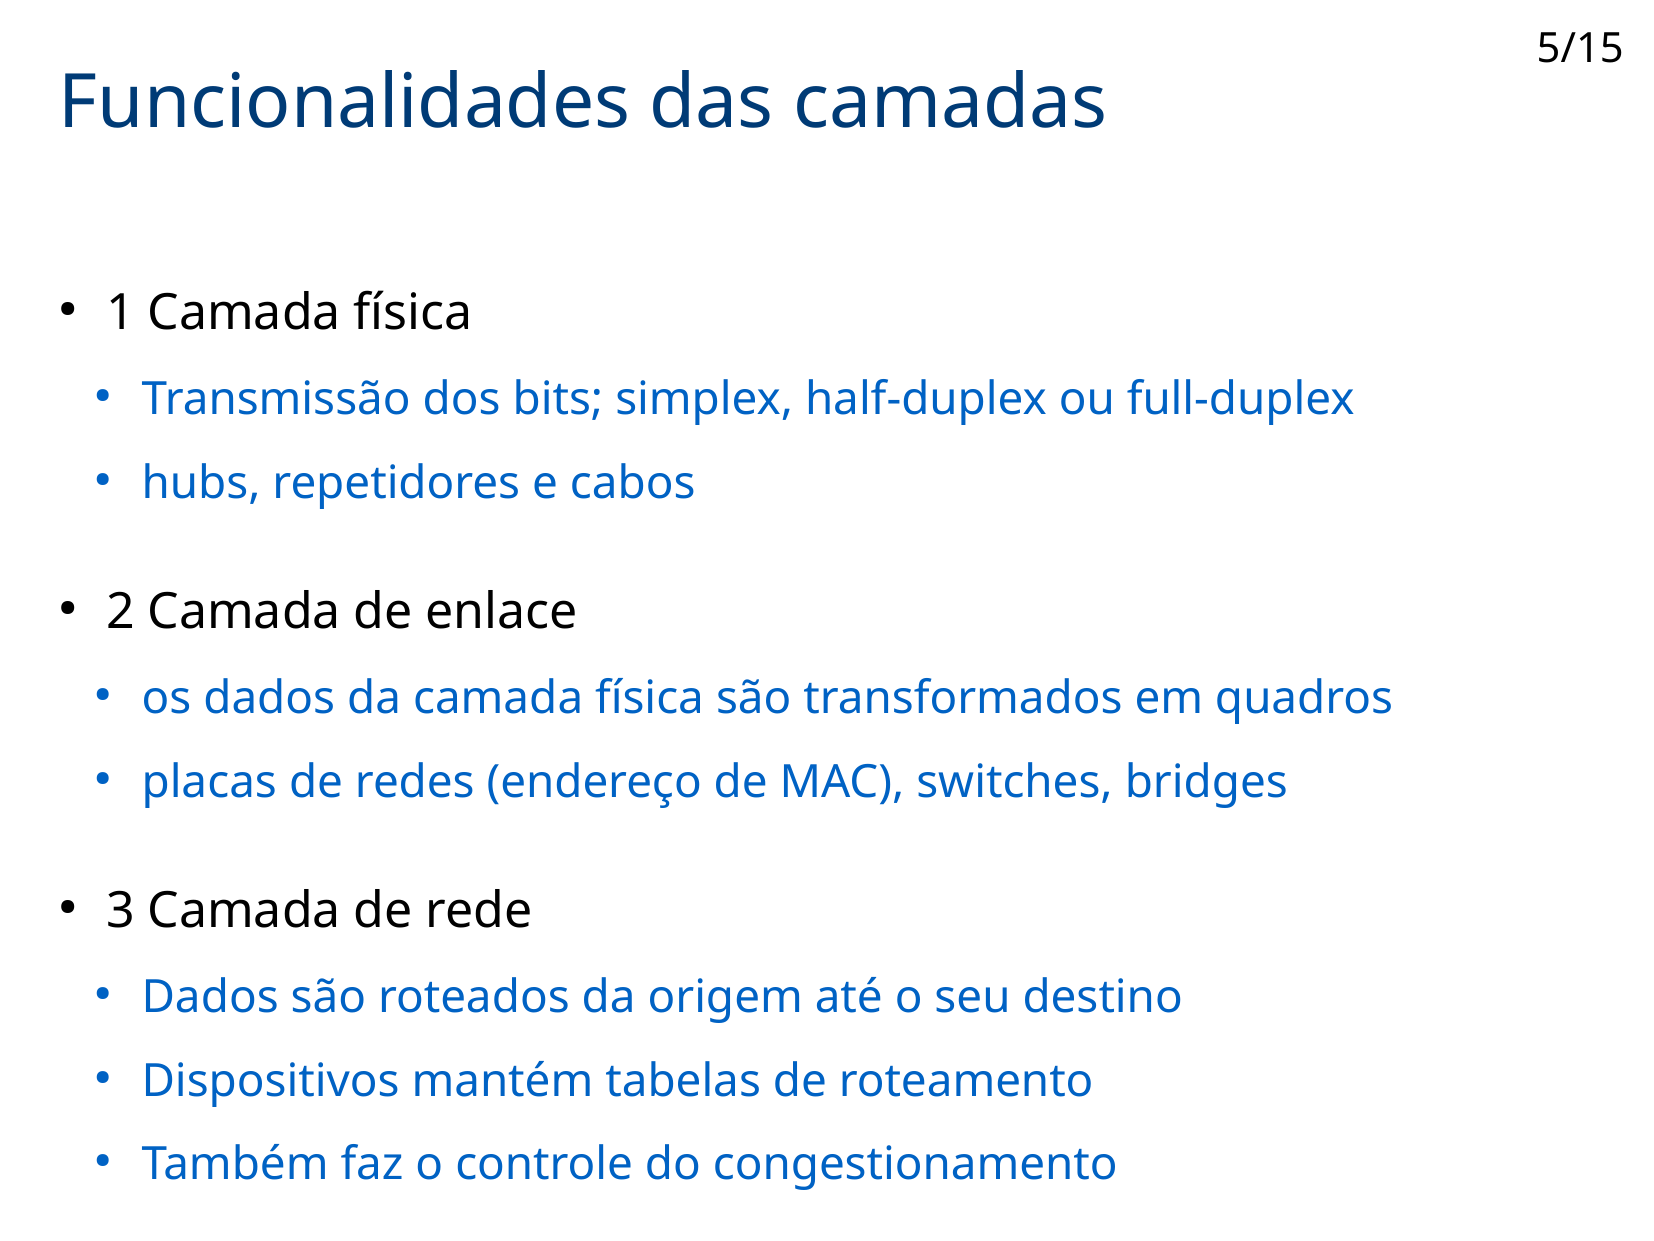

5
# Funcionalidades das camadas
1 Camada física
Transmissão dos bits; simplex, half-duplex ou full-duplex
hubs, repetidores e cabos
2 Camada de enlace
os dados da camada física são transformados em quadros
placas de redes (endereço de MAC), switches, bridges
3 Camada de rede
Dados são roteados da origem até o seu destino
Dispositivos mantém tabelas de roteamento
Também faz o controle do congestionamento